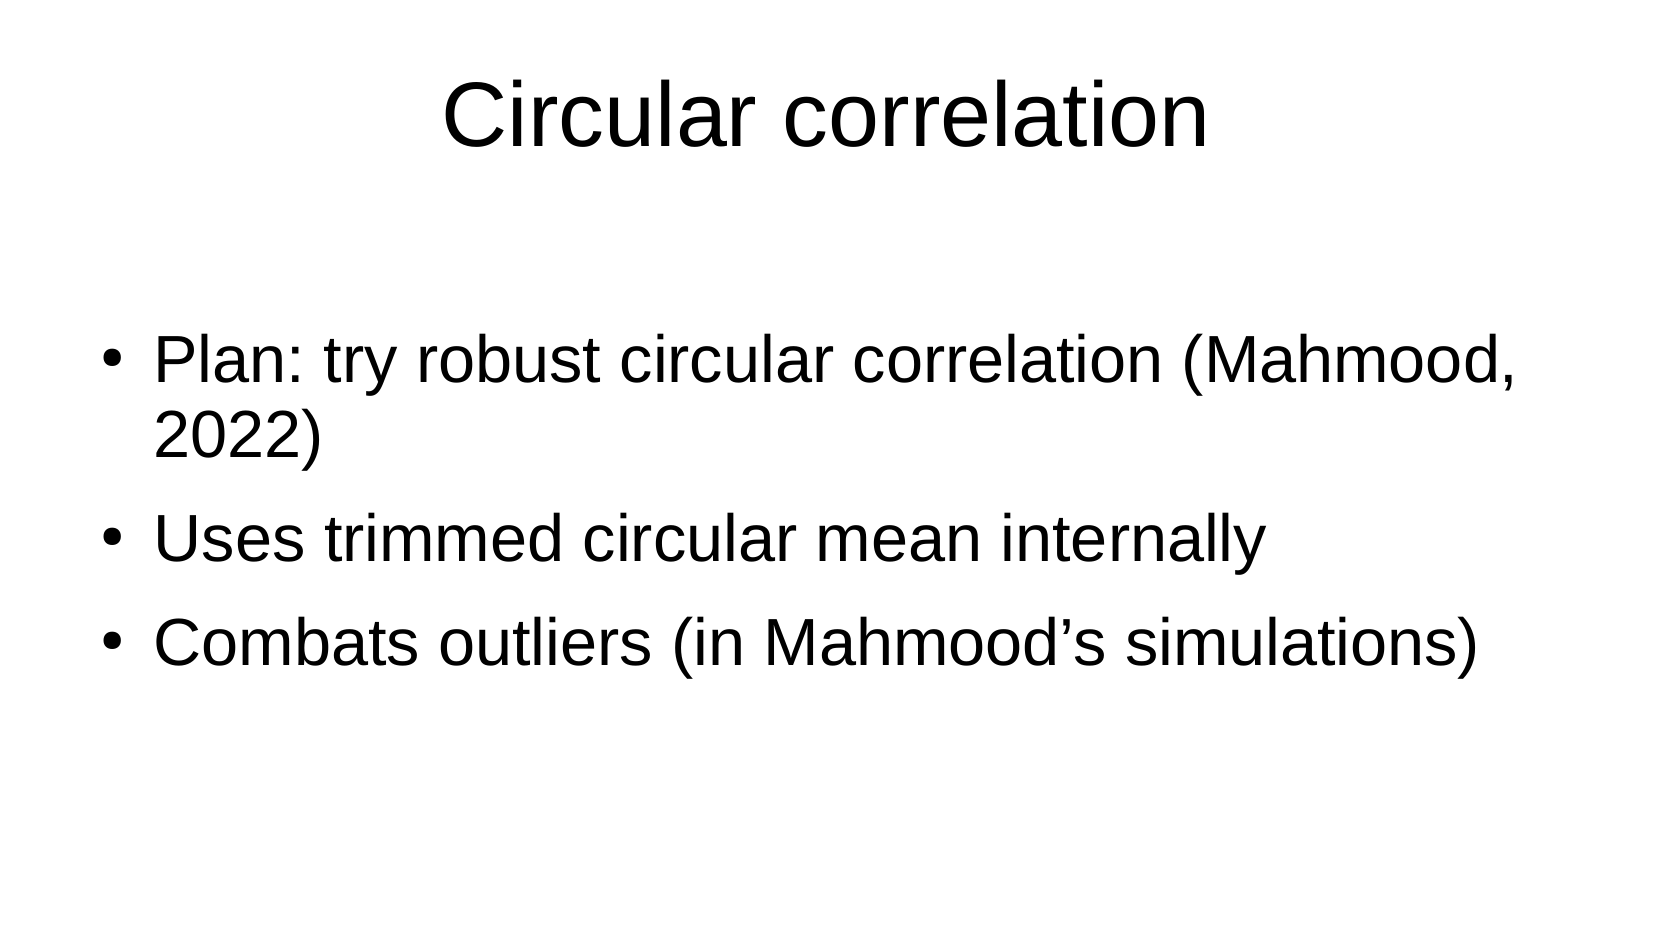

# Circular correlation
Plan: try robust circular correlation (Mahmood, 2022)
Uses trimmed circular mean internally
Combats outliers (in Mahmood’s simulations)